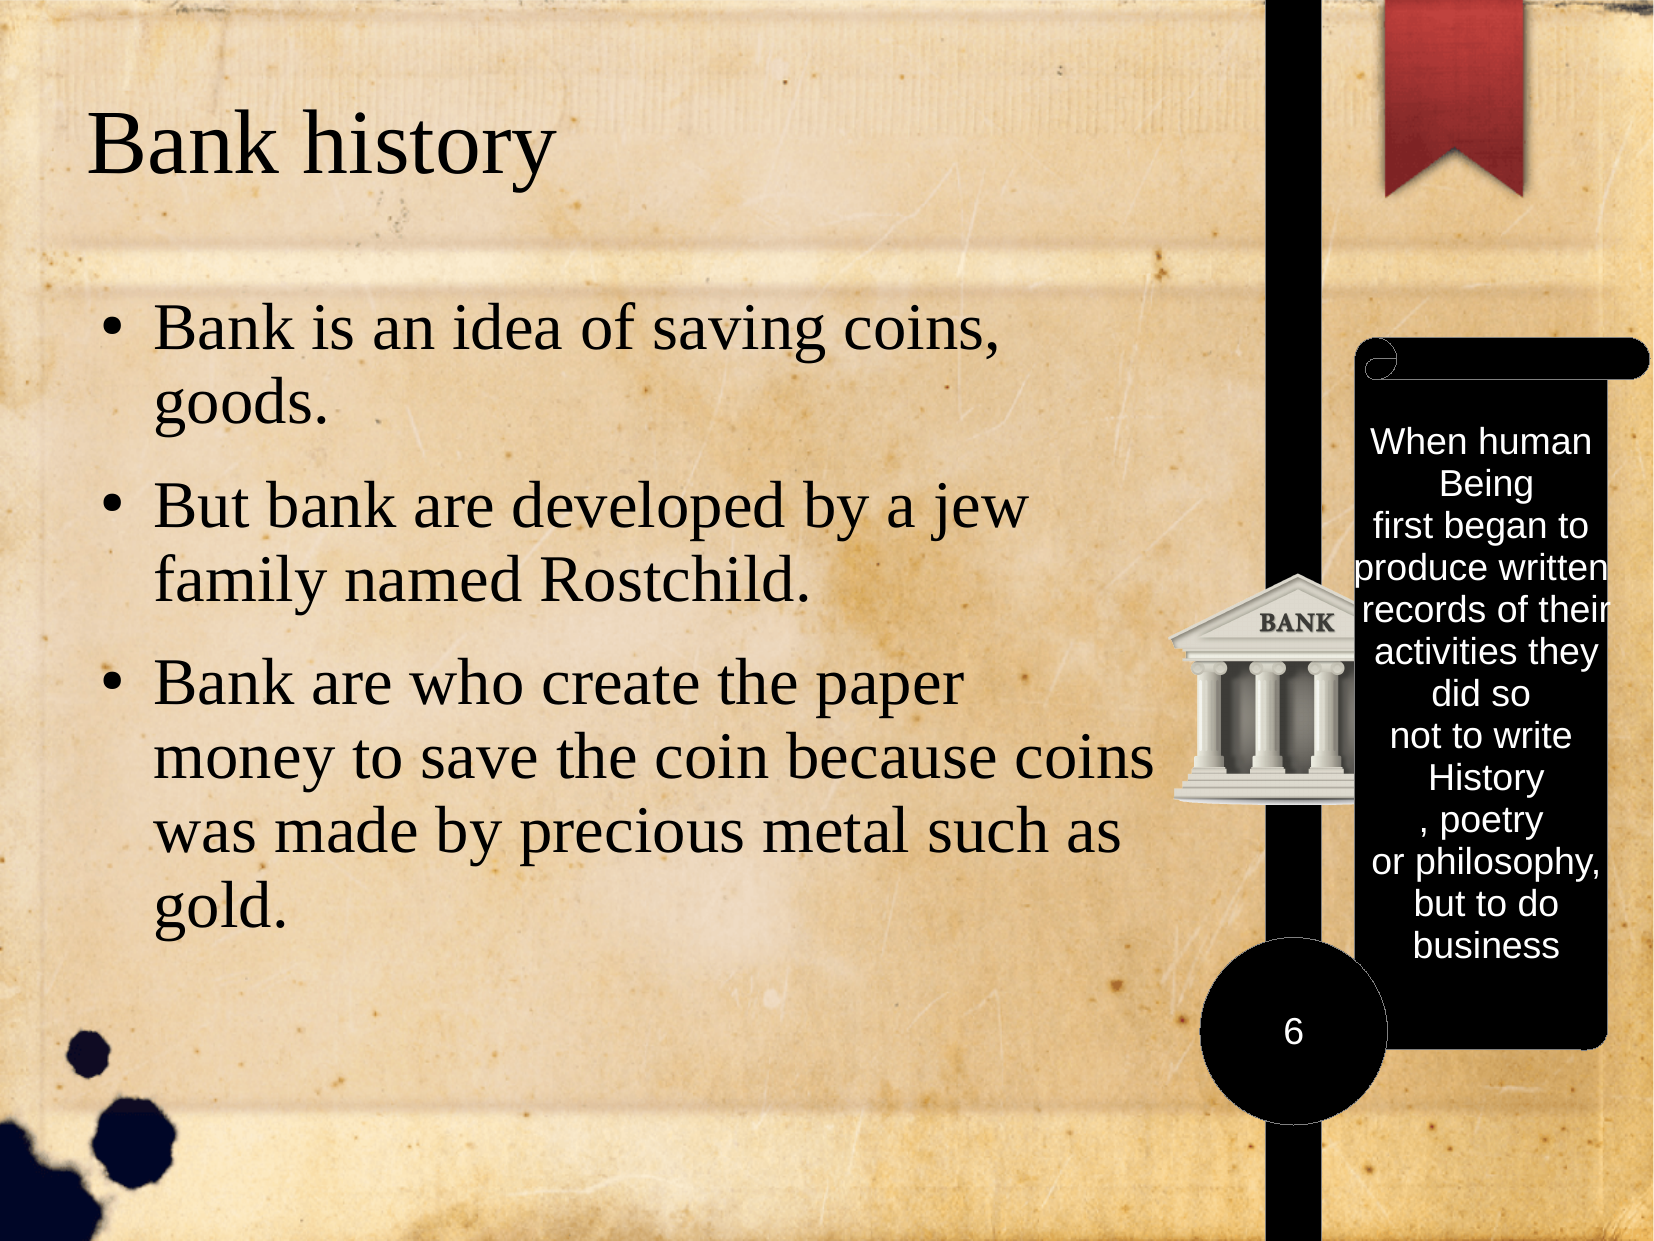

# Bank history
Bank is an idea of saving coins, goods.
But bank are developed by a jew family named Rostchild.
Bank are who create the paper money to save the coin because coins was made by precious metal such as gold.
When human
 Being
 first began to
produce written
 records of their
 activities they
 did so
not to write
 History
, poetry
 or philosophy,
 but to do
 business
6